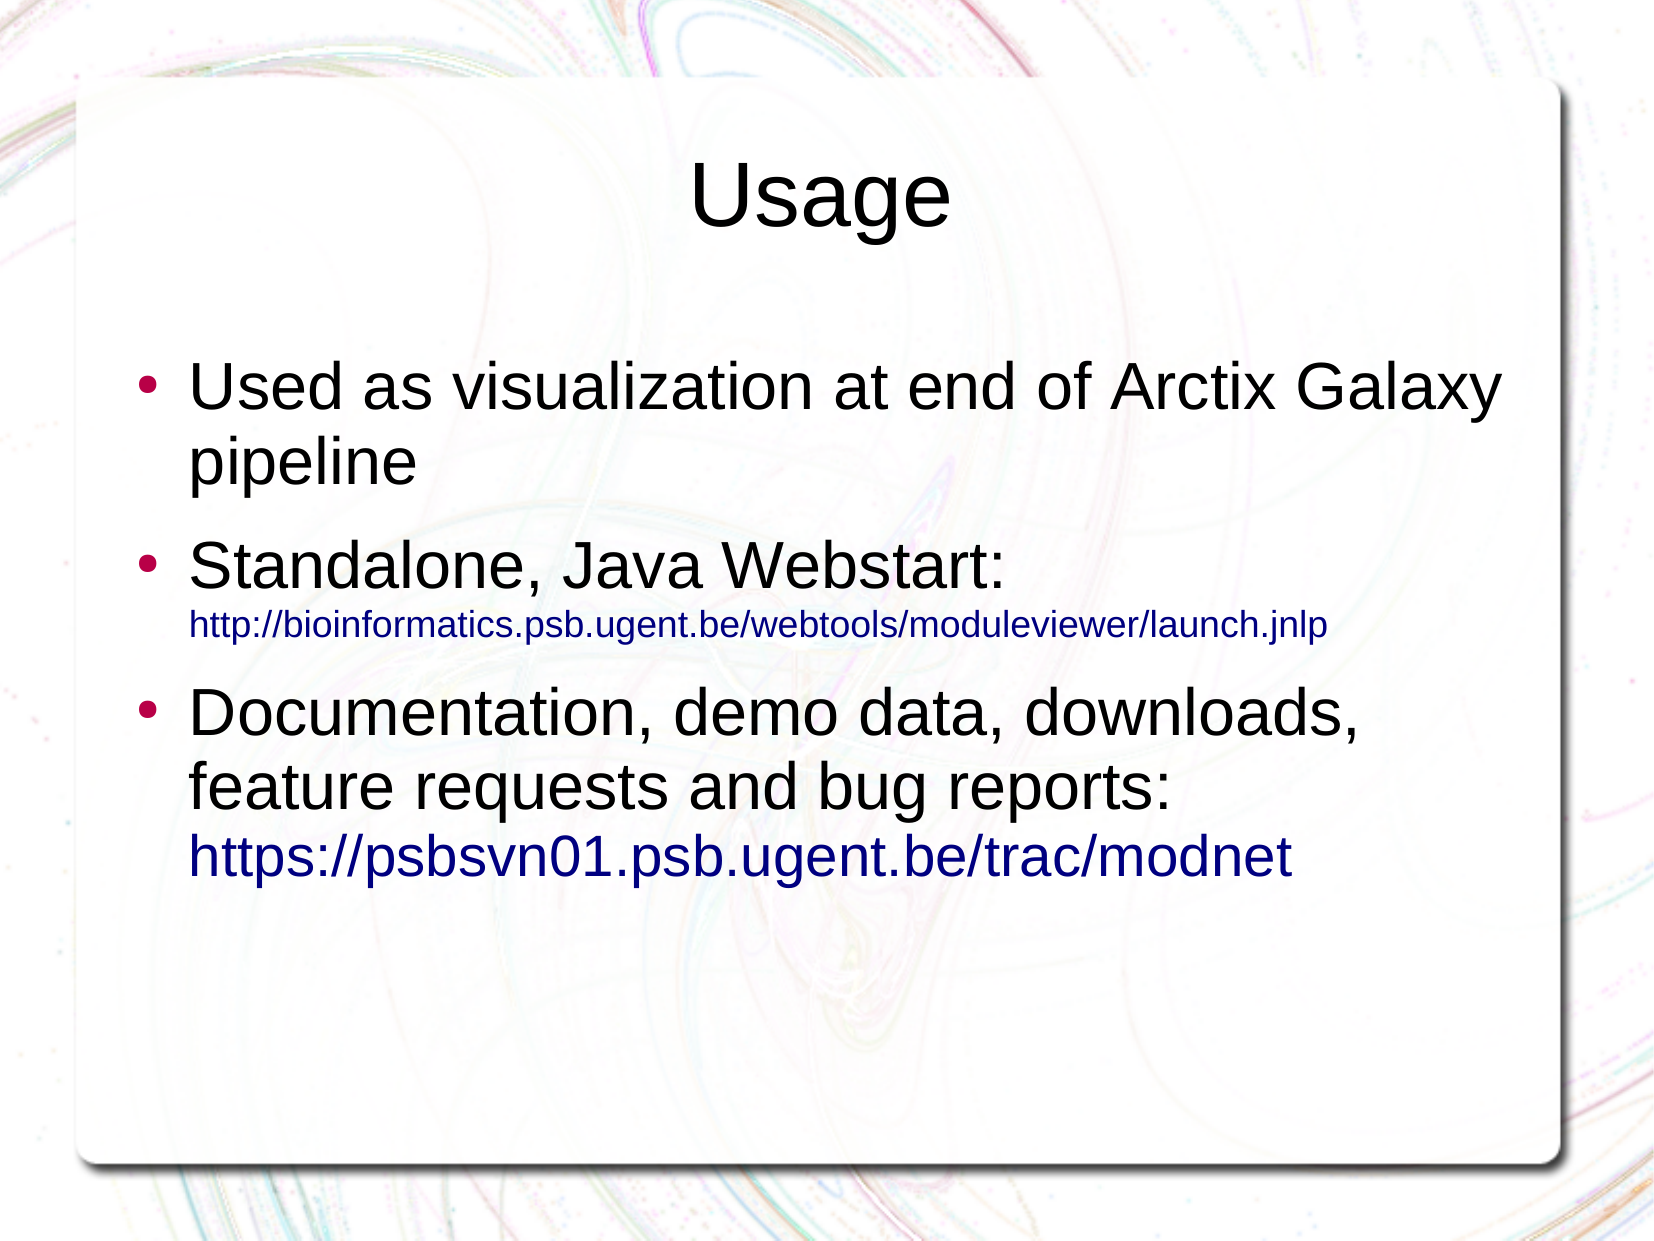

# Usage
Used as visualization at end of Arctix Galaxy pipeline
Standalone, Java Webstart:
http://bioinformatics.psb.ugent.be/webtools/moduleviewer/launch.jnlp
Documentation, demo data, downloads, feature requests and bug reports:
https://psbsvn01.psb.ugent.be/trac/modnet